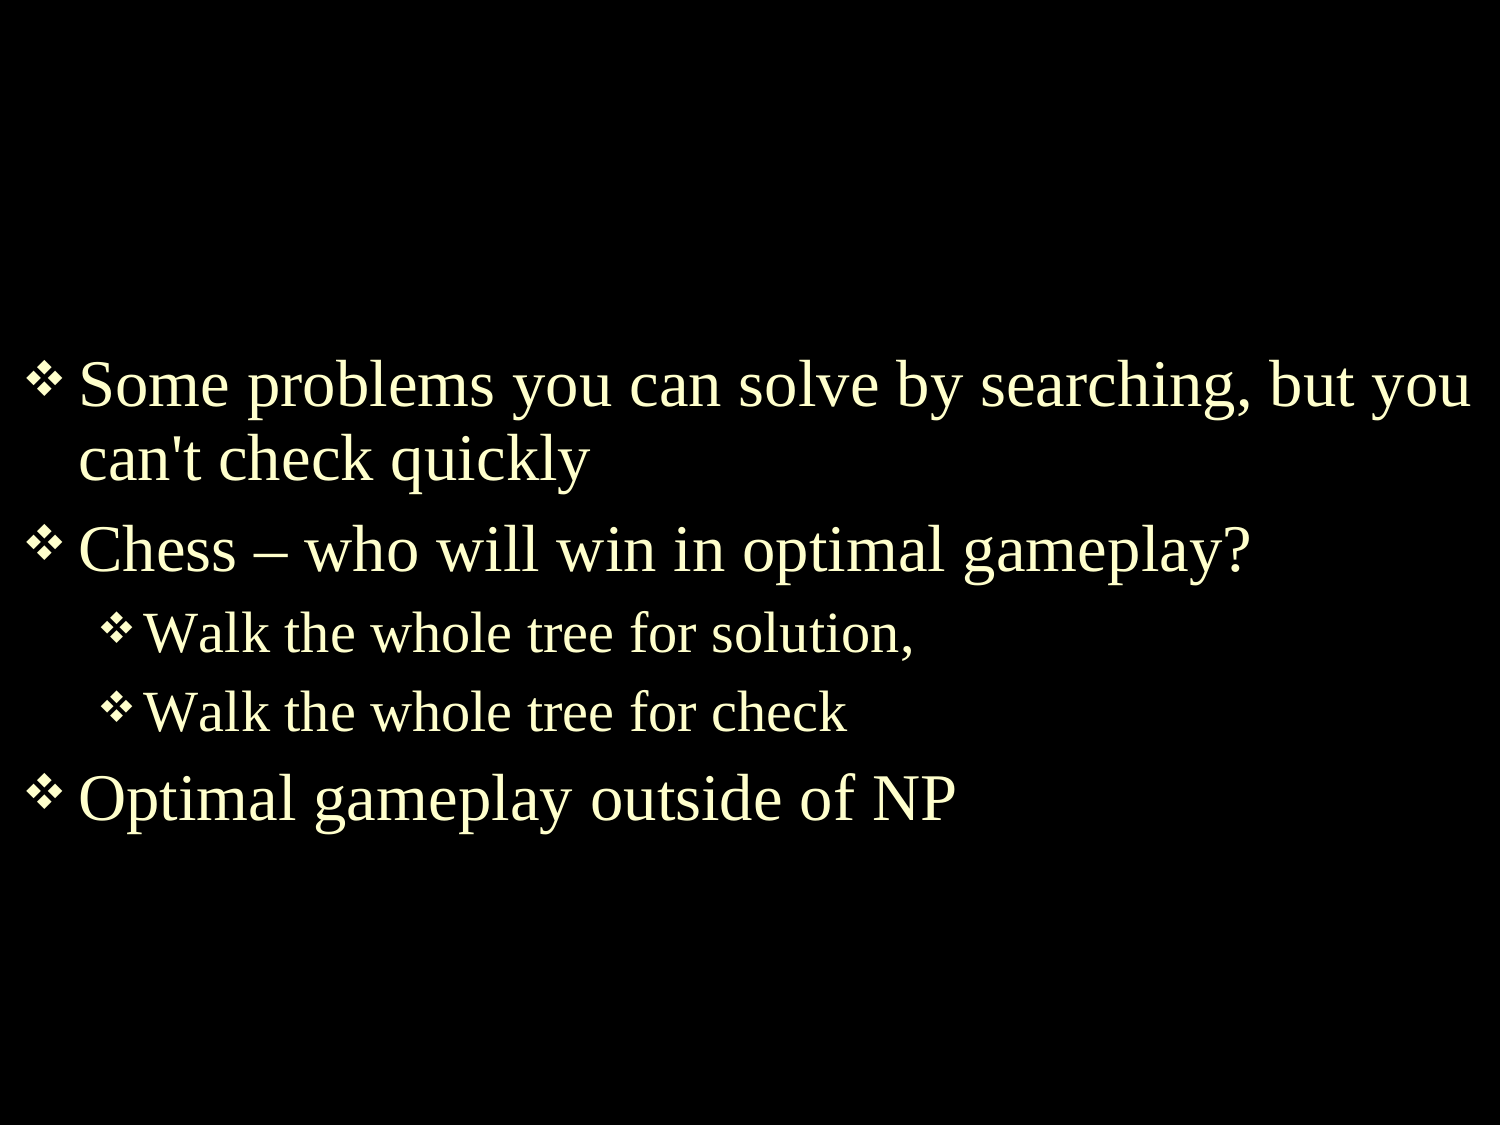

#
Some problems you can solve by searching, but you can't check quickly
Chess – who will win in optimal gameplay?
Walk the whole tree for solution,
Walk the whole tree for check
Optimal gameplay outside of NP